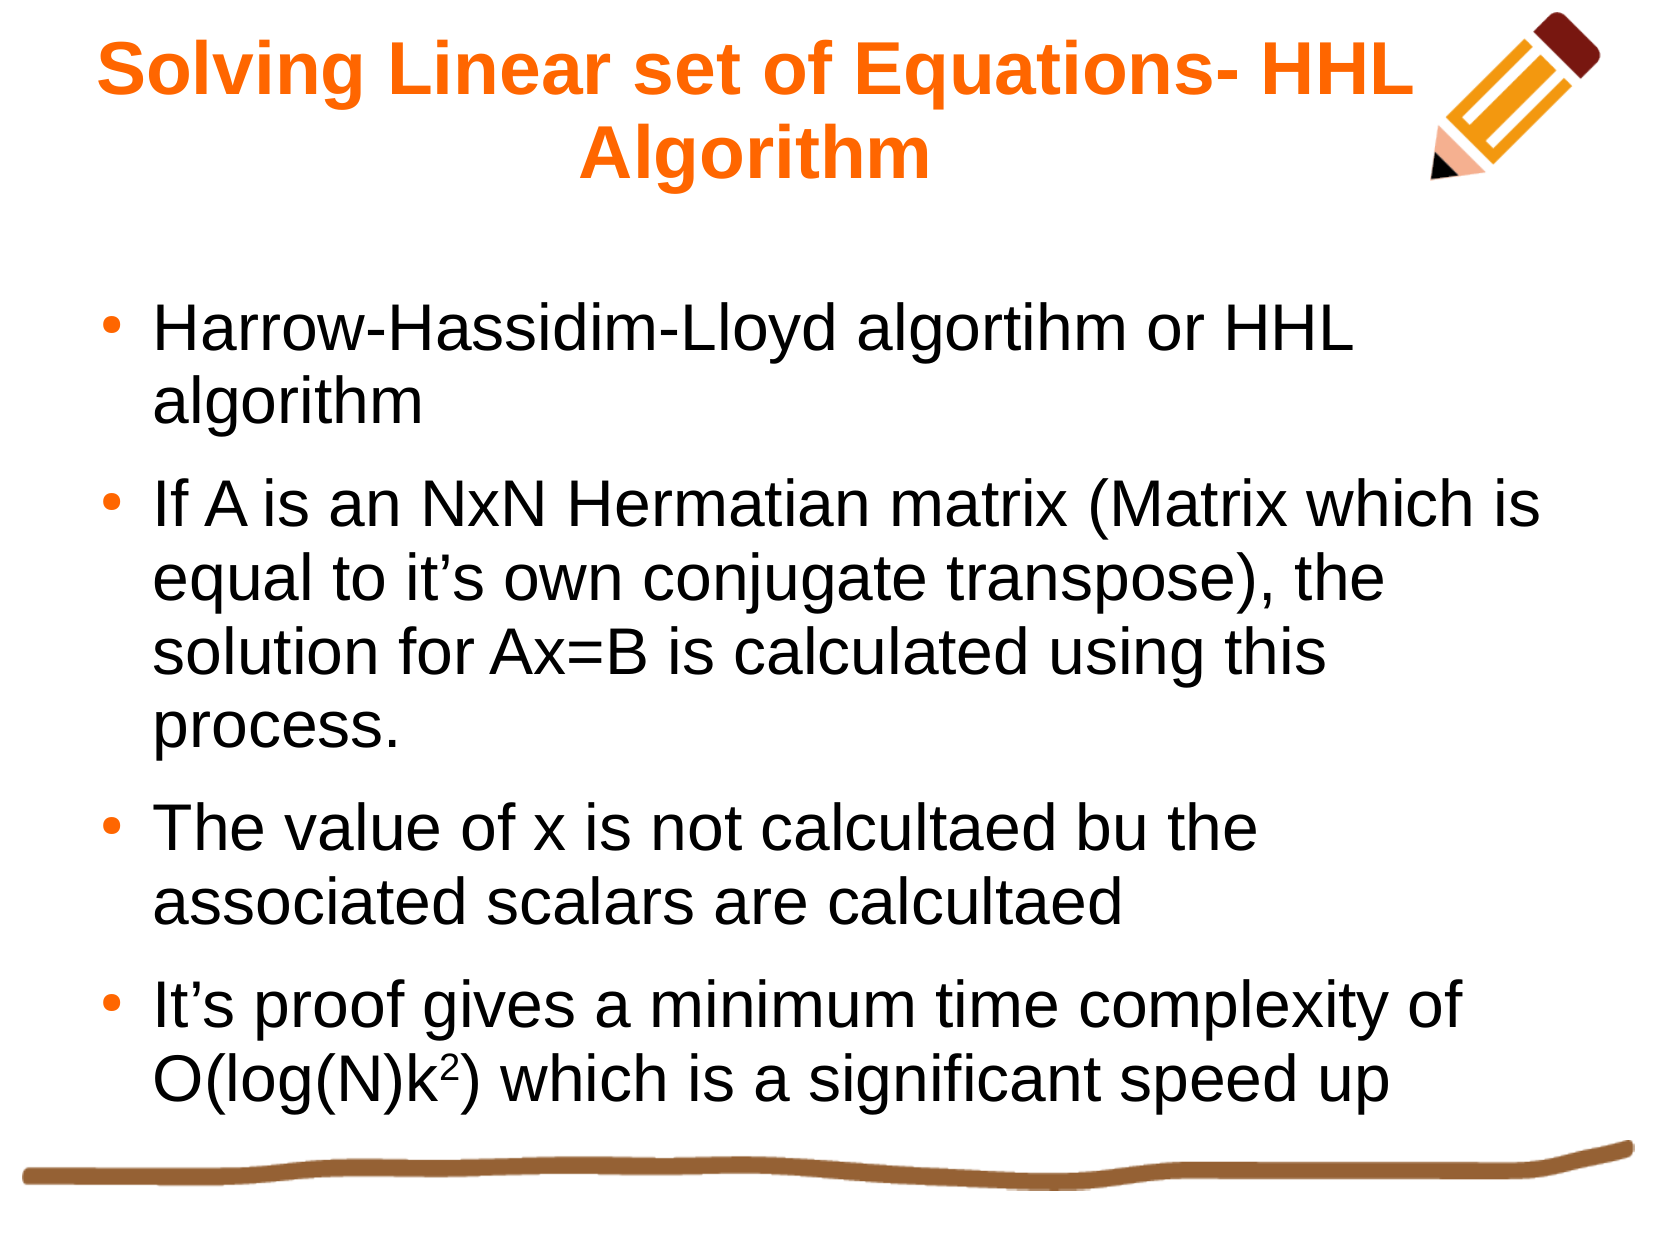

# Solving Linear set of Equations- HHL Algorithm
Harrow-Hassidim-Lloyd algortihm or HHL algorithm
If A is an NxN Hermatian matrix (Matrix which is equal to it’s own conjugate transpose), the solution for Ax=B is calculated using this process.
The value of x is not calcultaed bu the associated scalars are calcultaed
It’s proof gives a minimum time complexity of O(log(N)k2) which is a significant speed up